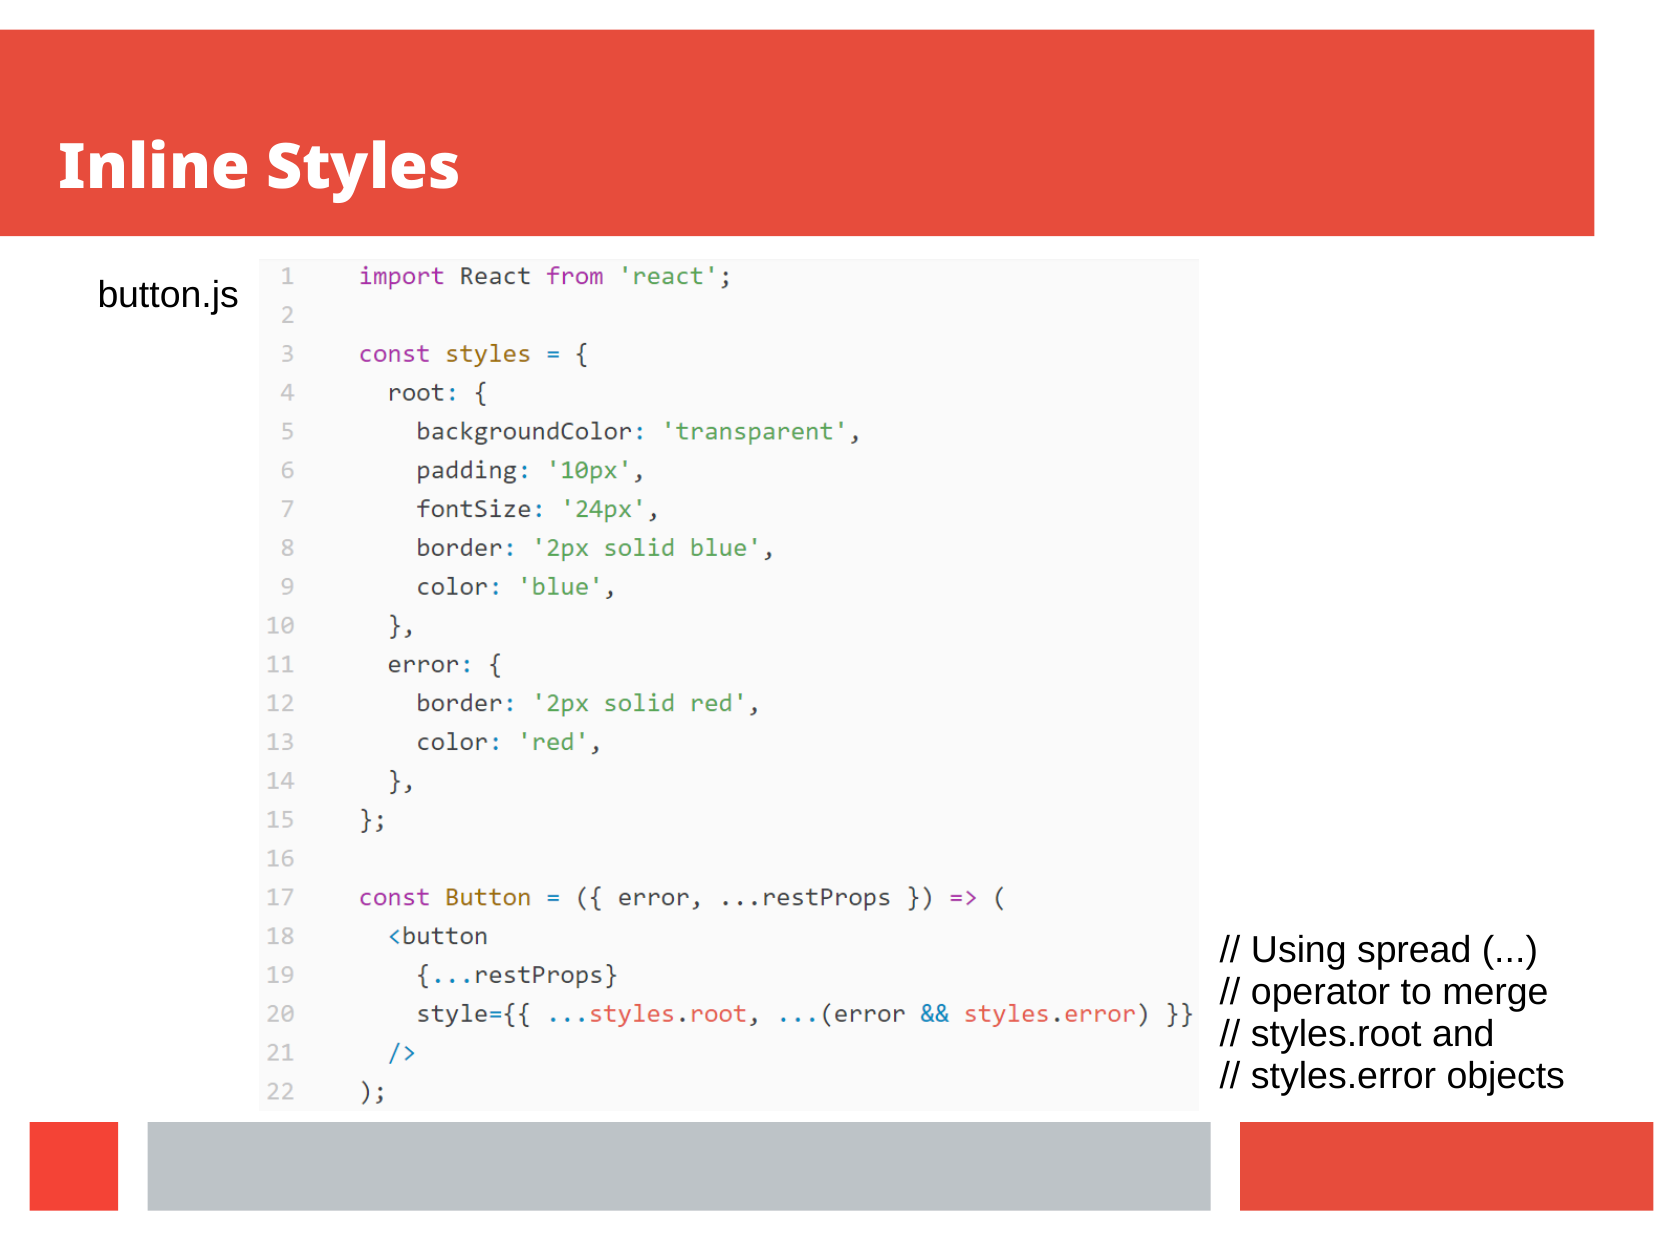

# Inline Styles
button.js
// Using spread (...)
// operator to merge
// styles.root and
// styles.error objects